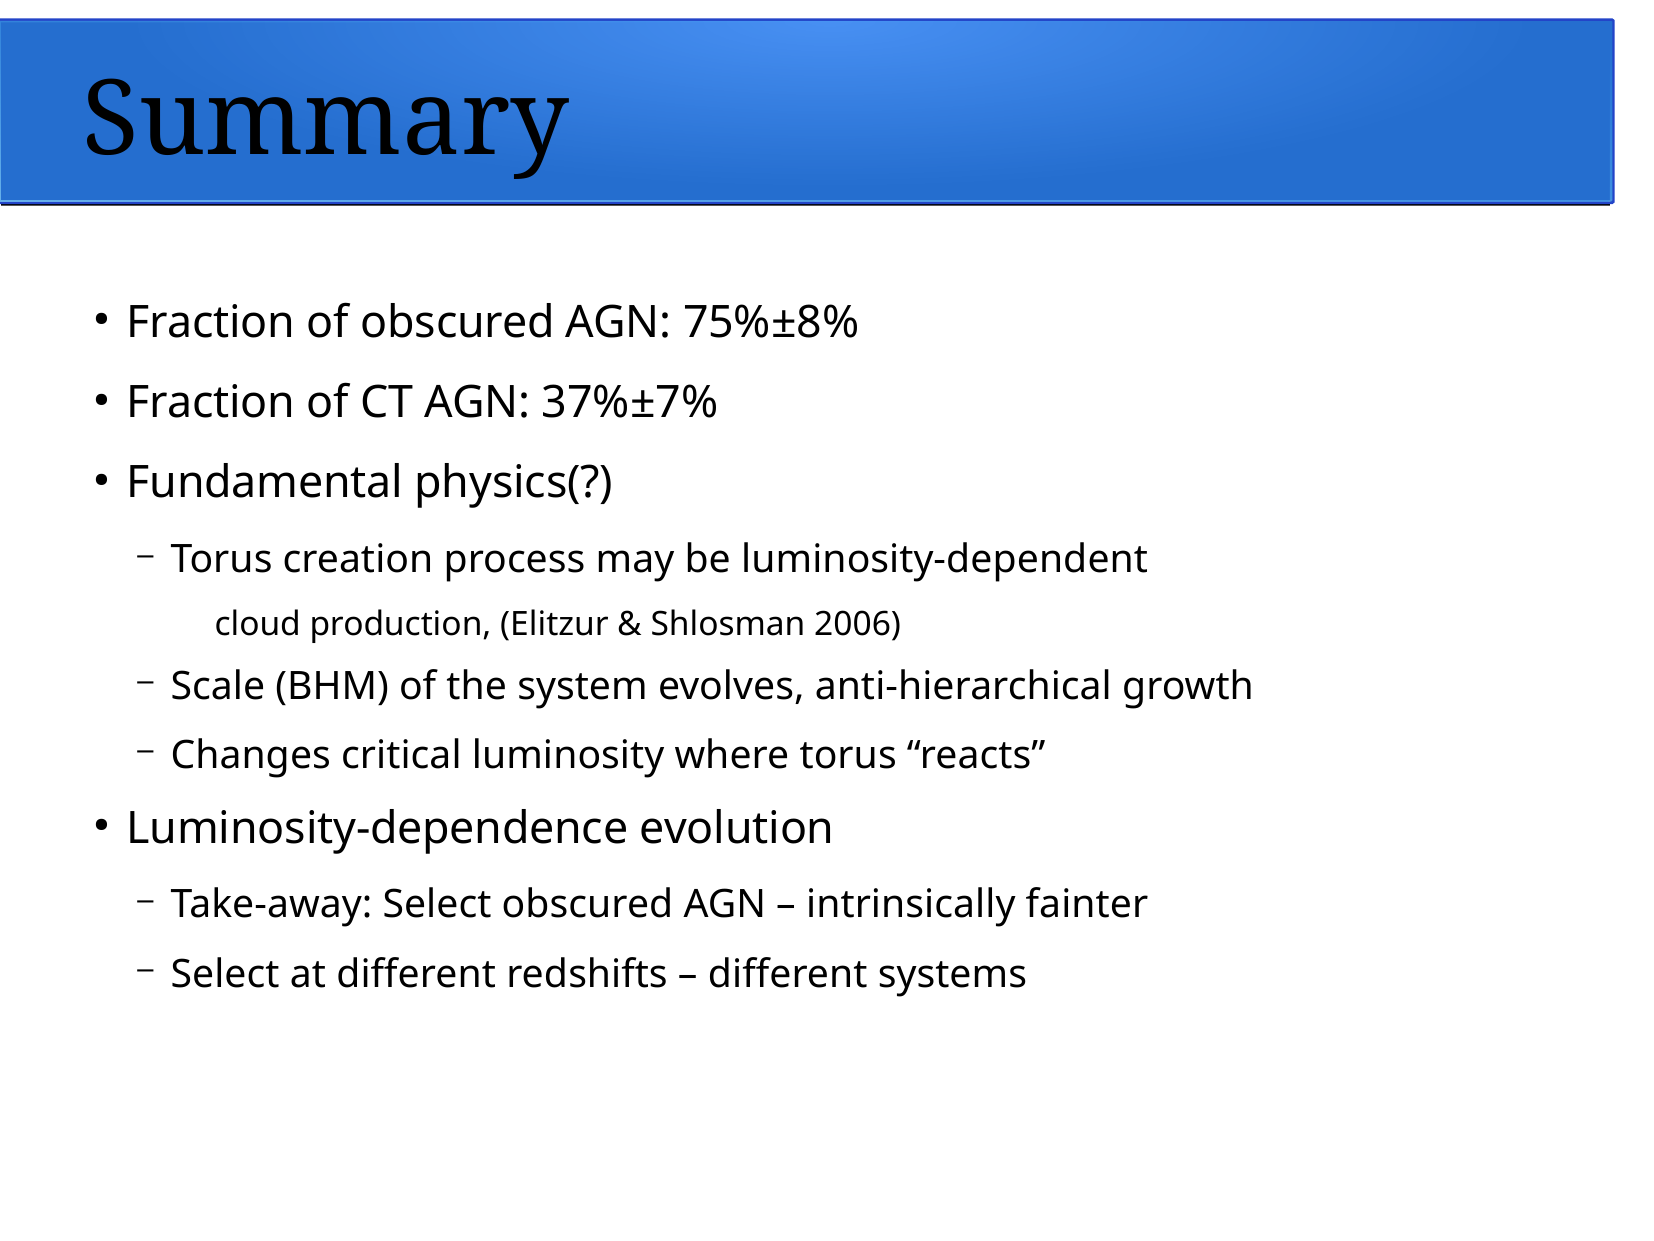

# Summary
Fraction of obscured AGN: 75%­±8%
Fraction of CT AGN: 37%±7%
Fundamental physics(?)
Torus creation process may be luminosity-dependent
cloud production, (Elitzur & Shlosman 2006)
Scale (BHM) of the system evolves, anti-hierarchical growth
Changes critical luminosity where torus “reacts”
Luminosity-dependence evolution
Take-away: Select obscured AGN – intrinsically fainter
Select at different redshifts – different systems